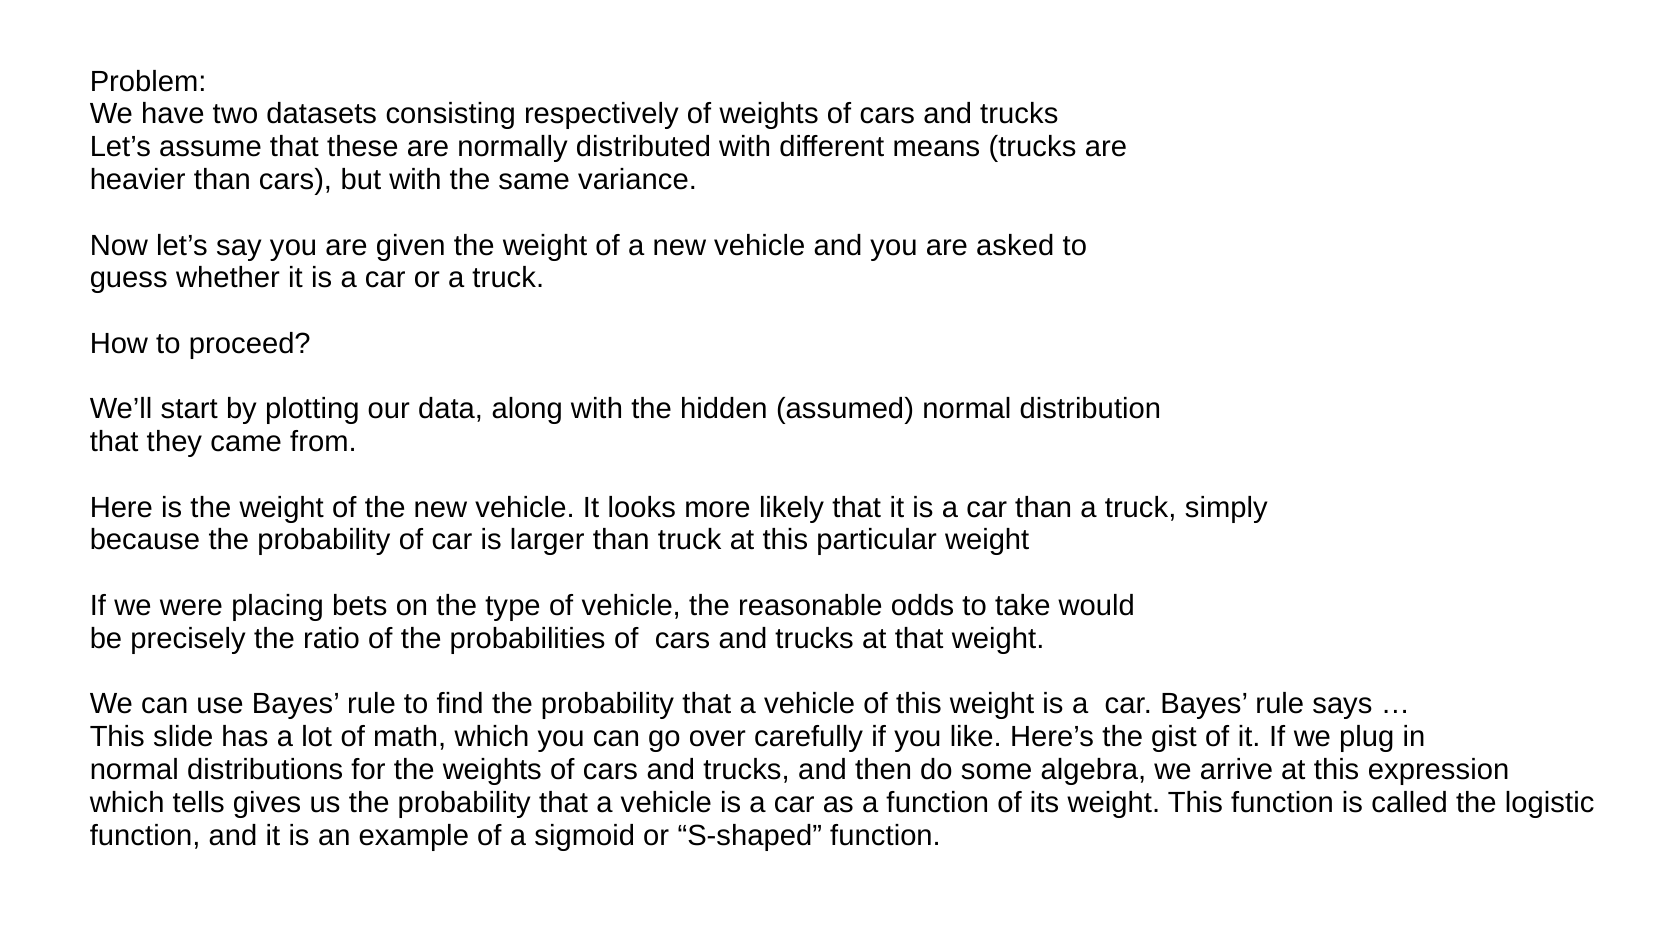

Problem:
We have two datasets consisting respectively of weights of cars and trucks
Let’s assume that these are normally distributed with different means (trucks are
heavier than cars), but with the same variance.
Now let’s say you are given the weight of a new vehicle and you are asked to
guess whether it is a car or a truck.
How to proceed?
We’ll start by plotting our data, along with the hidden (assumed) normal distribution
that they came from.
Here is the weight of the new vehicle. It looks more likely that it is a car than a truck, simply
because the probability of car is larger than truck at this particular weight
If we were placing bets on the type of vehicle, the reasonable odds to take would
be precisely the ratio of the probabilities of cars and trucks at that weight.
We can use Bayes’ rule to find the probability that a vehicle of this weight is a car. Bayes’ rule says …
This slide has a lot of math, which you can go over carefully if you like. Here’s the gist of it. If we plug in
normal distributions for the weights of cars and trucks, and then do some algebra, we arrive at this expression
which tells gives us the probability that a vehicle is a car as a function of its weight. This function is called the logistic
function, and it is an example of a sigmoid or “S-shaped” function.